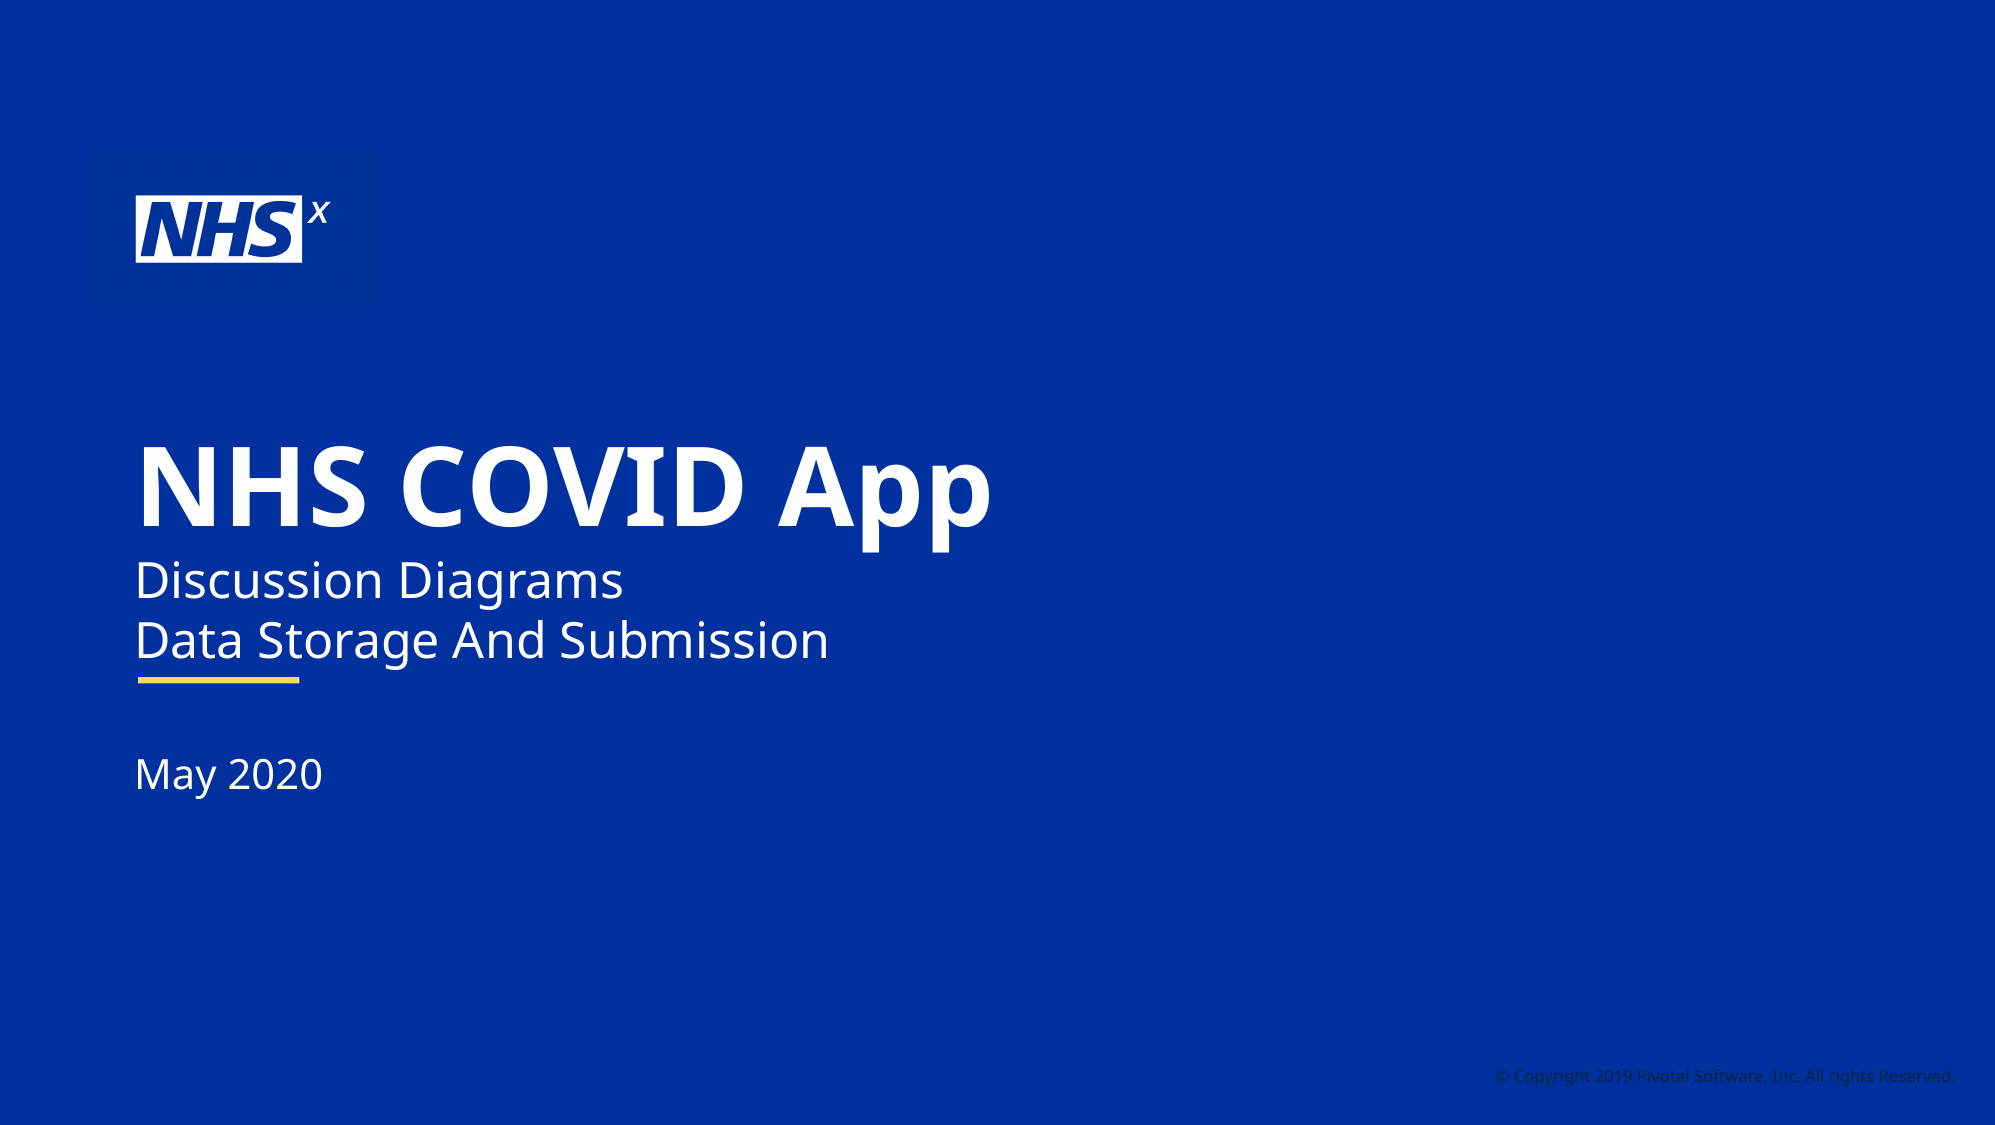

# NHS COVID App Discussion Diagrams Data Storage And Submission
May 2020